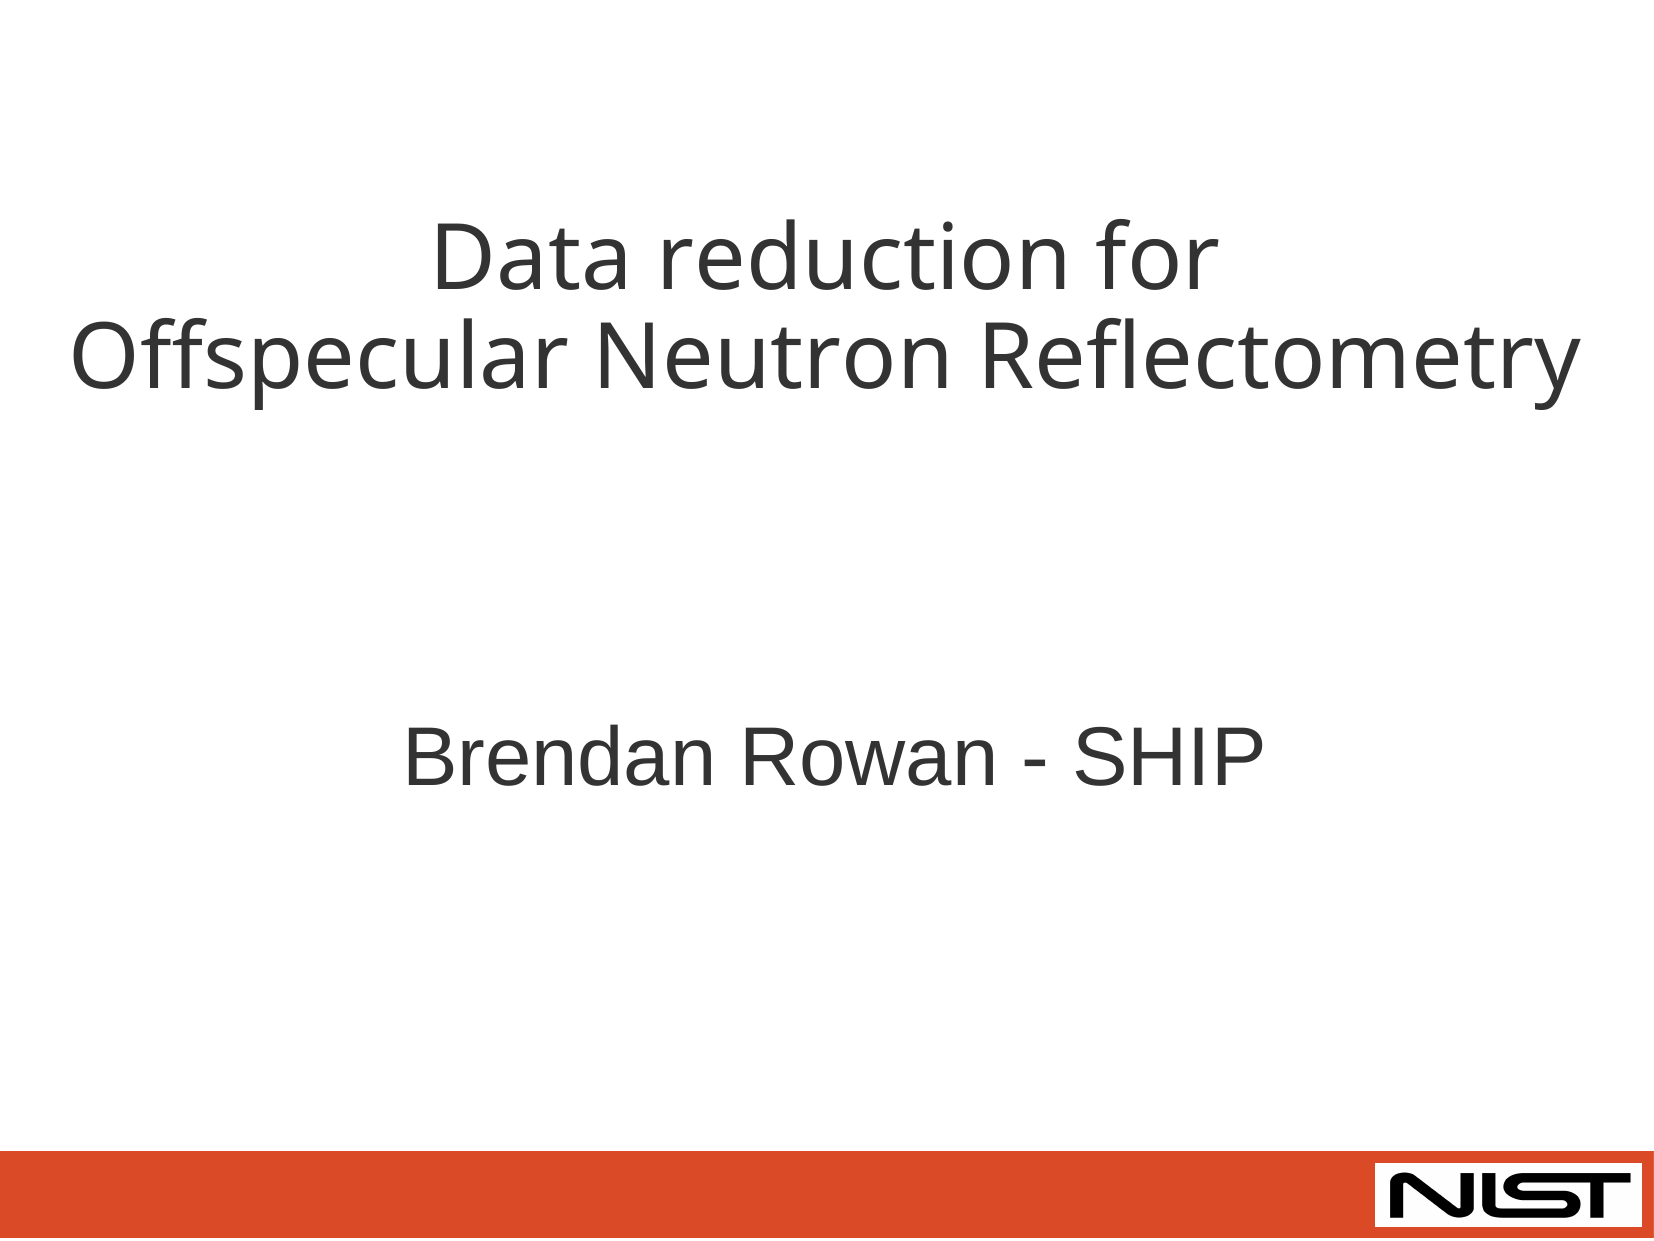

# Data reduction for Offspecular Neutron Reflectometry
Brendan Rowan - SHIP